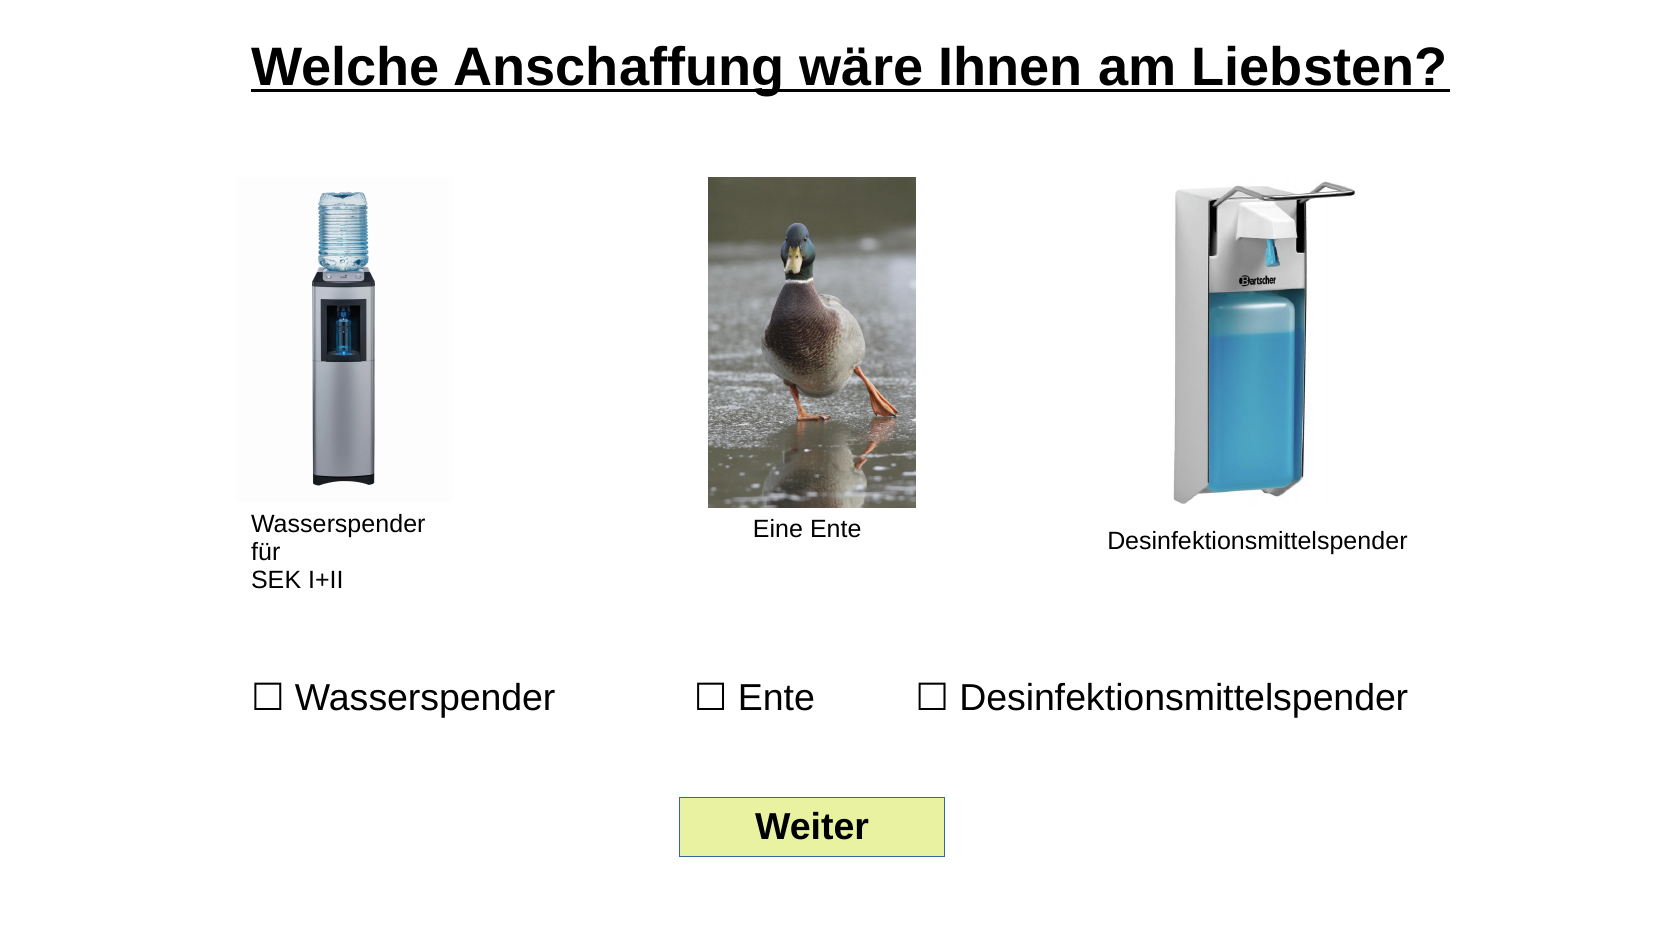

Welche Anschaffung wäre Ihnen am Liebsten?
Wasserspender für
SEK I+II
Eine Ente
Desinfektionsmittelspender
☐ Wasserspender		☐ Ente		☐ Desinfektionsmittelspender
Weiter